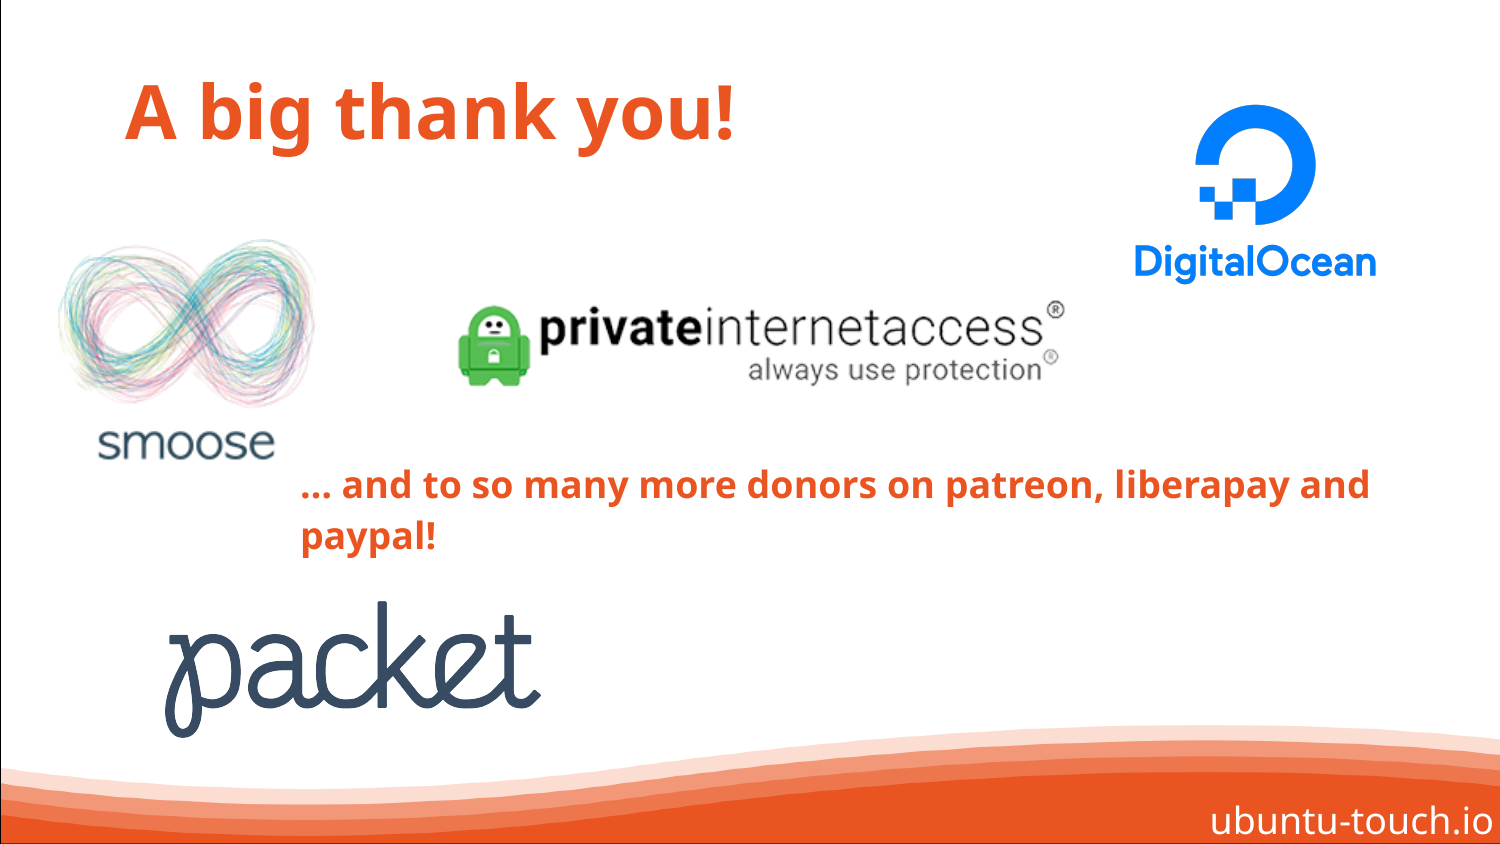

# A big thank you!
… and to so many more donors on patreon, liberapay and paypal!